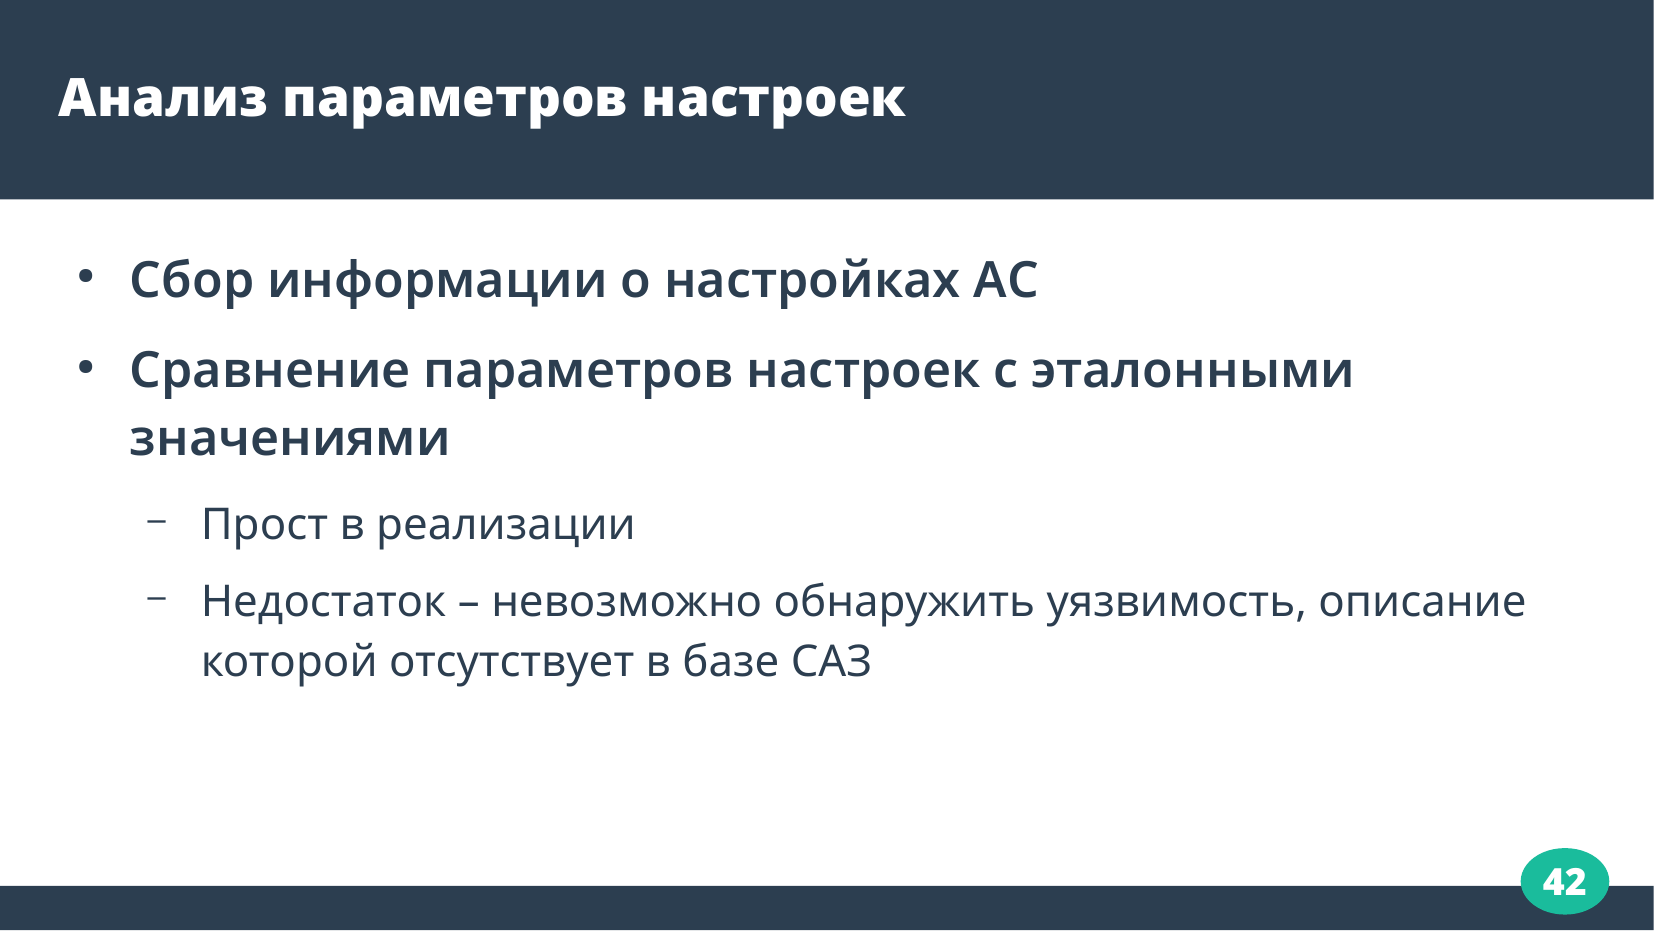

# Анализ параметров настроек
Сбор информации о настройках АС
Сравнение параметров настроек с эталонными значениями
Прост в реализации
Недостаток – невозможно обнаружить уязвимость, описание которой отсутствует в базе САЗ
42